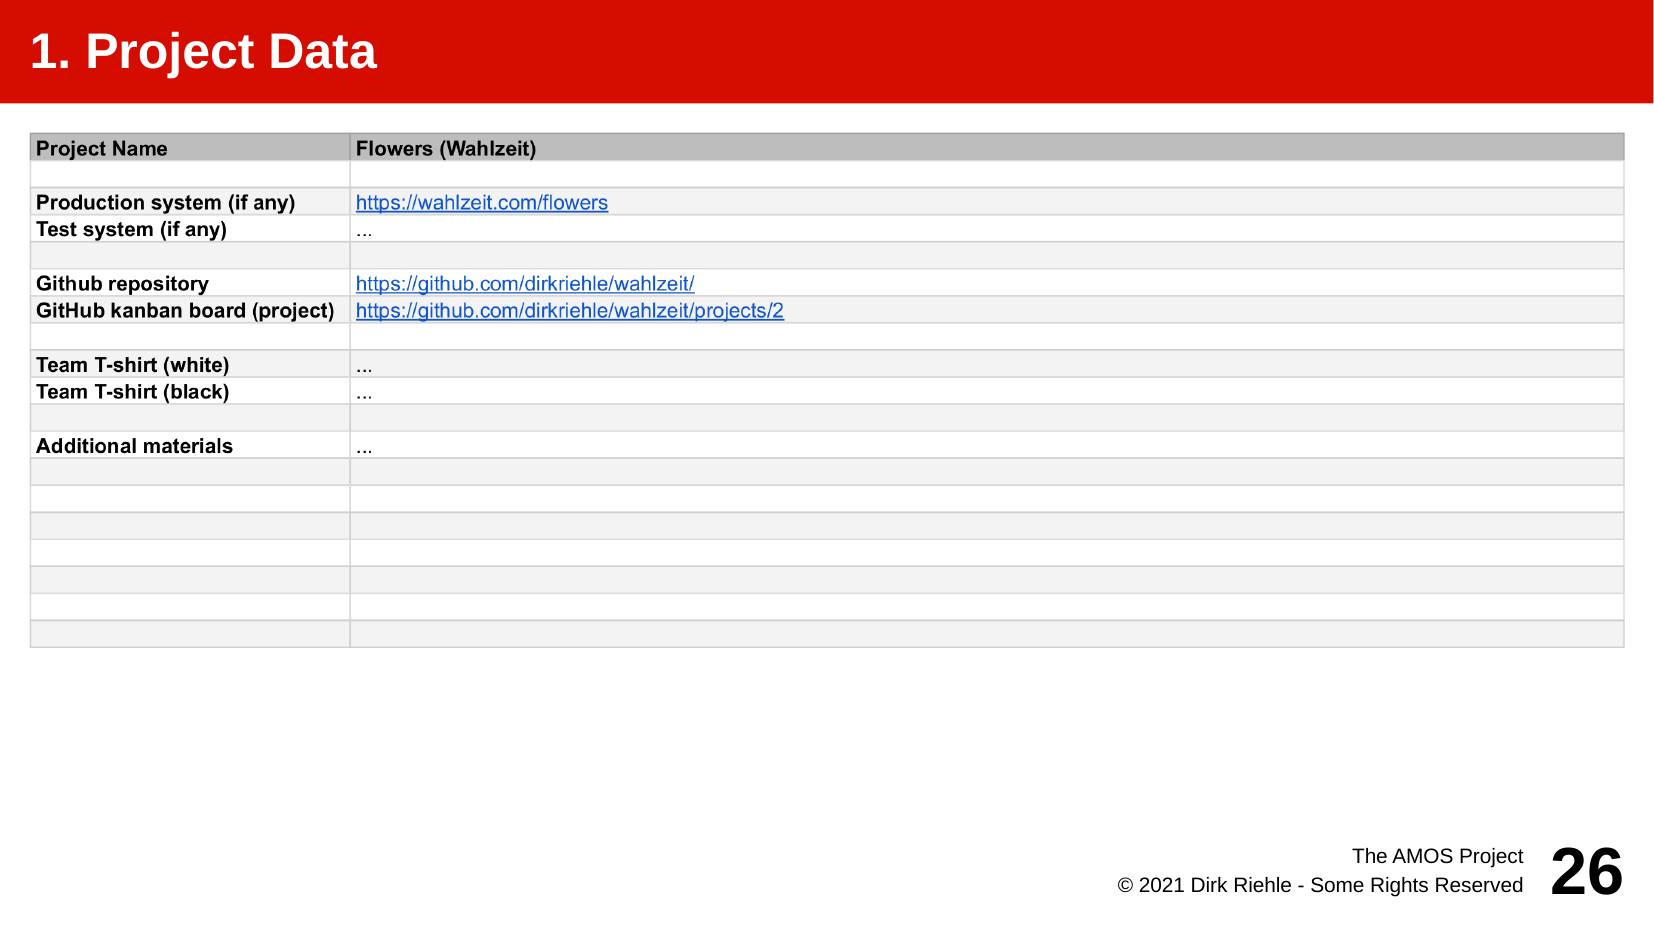

# 1. Project Data
The AMOS Project
26
© 2021 Dirk Riehle - Some Rights Reserved